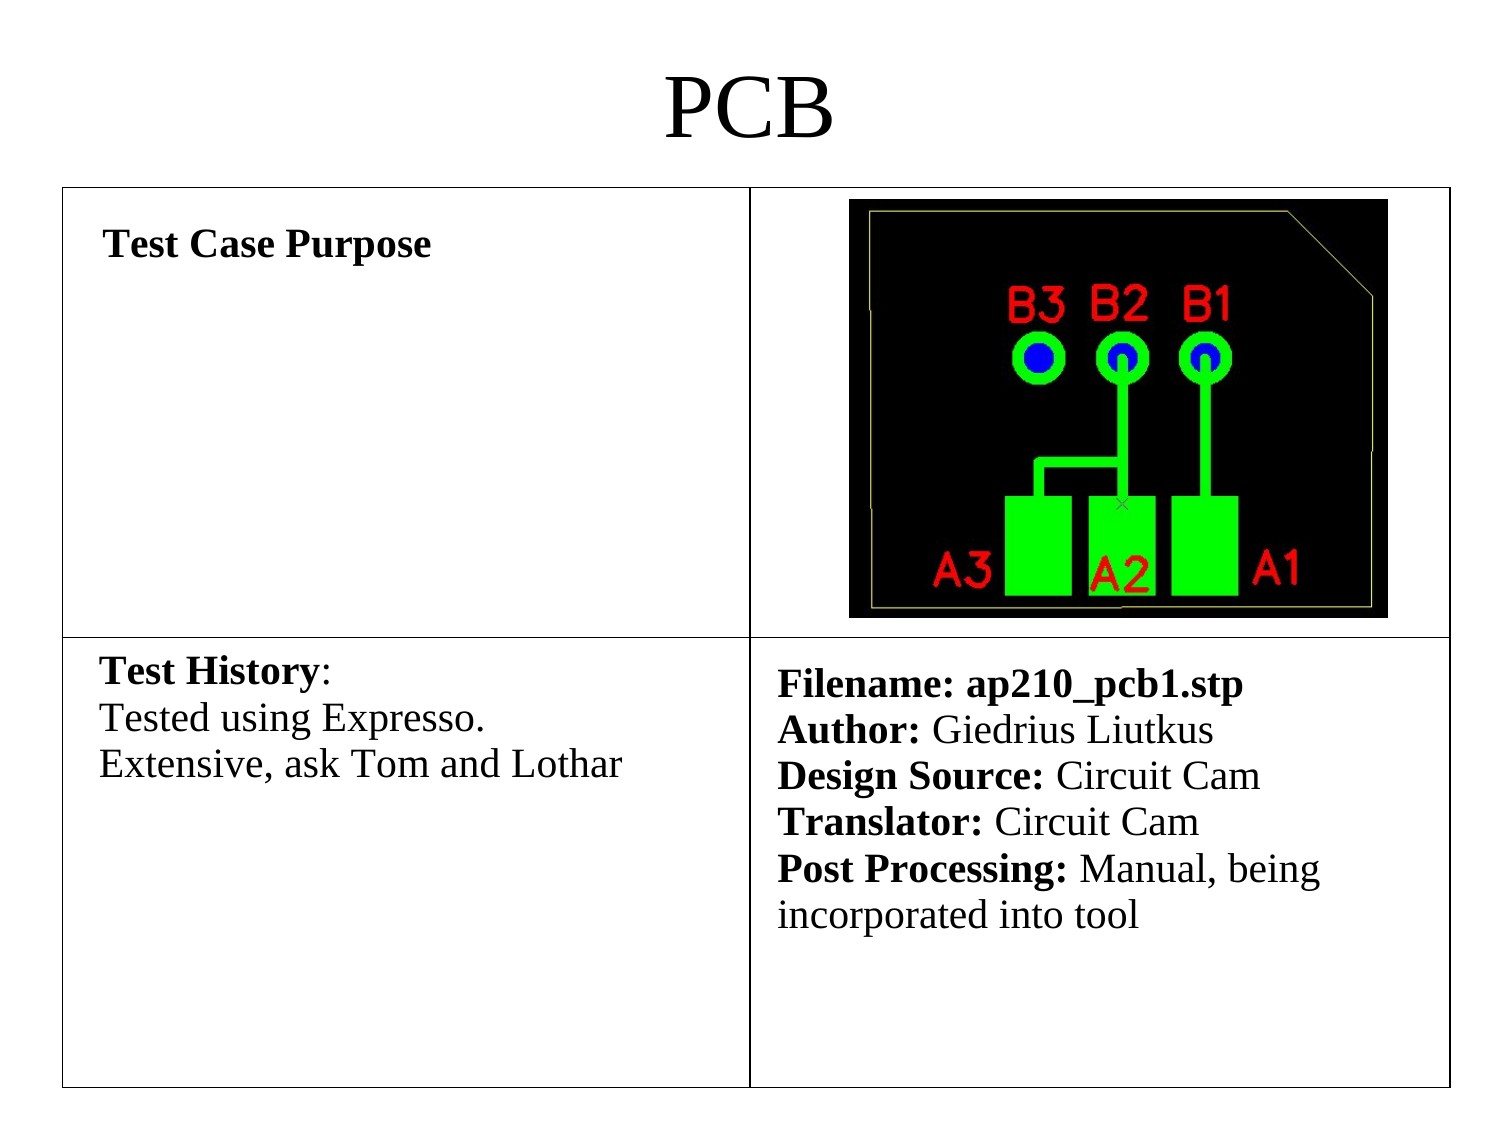

# PCB
Test Case Purpose
Test History:
Tested using Expresso.
Extensive, ask Tom and Lothar
Filename: ap210_pcb1.stp
Author: Giedrius Liutkus
Design Source: Circuit Cam
Translator: Circuit Cam
Post Processing: Manual, being incorporated into tool